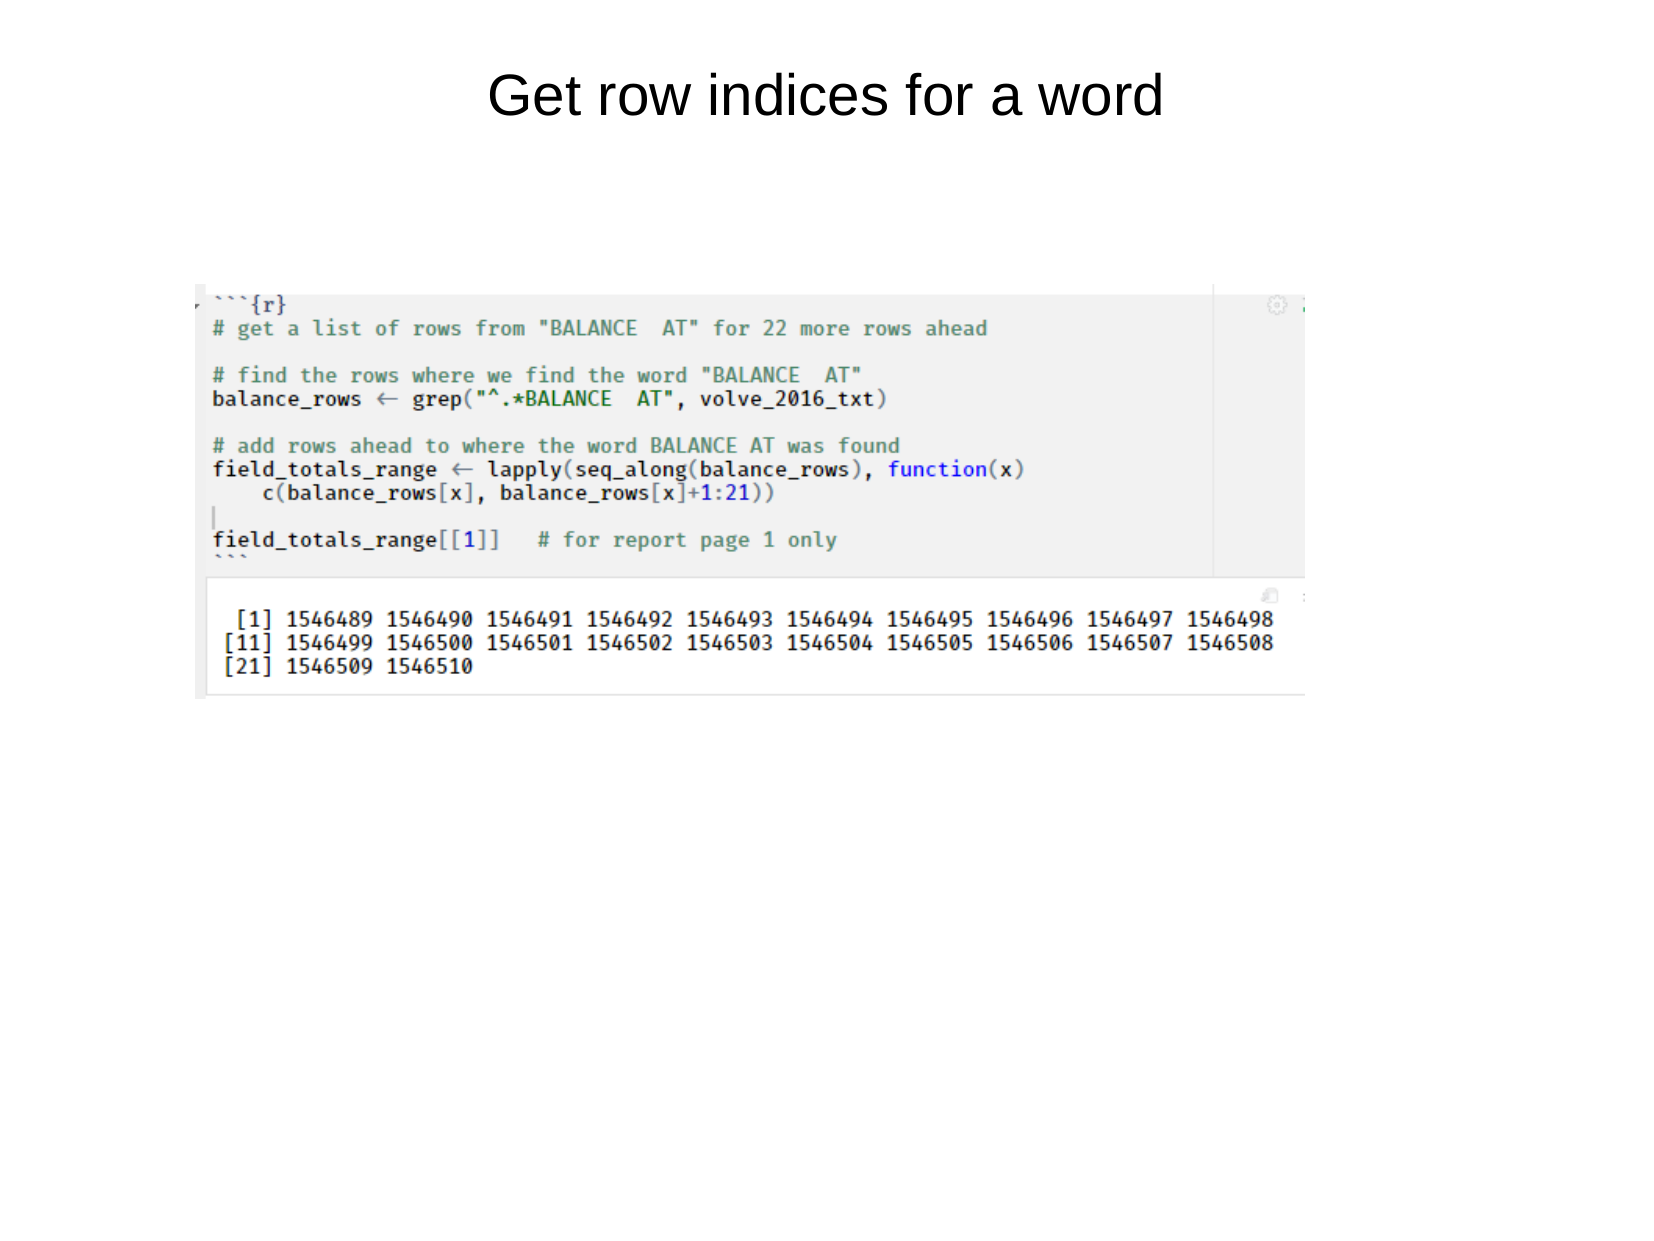

# Get row indices for a word